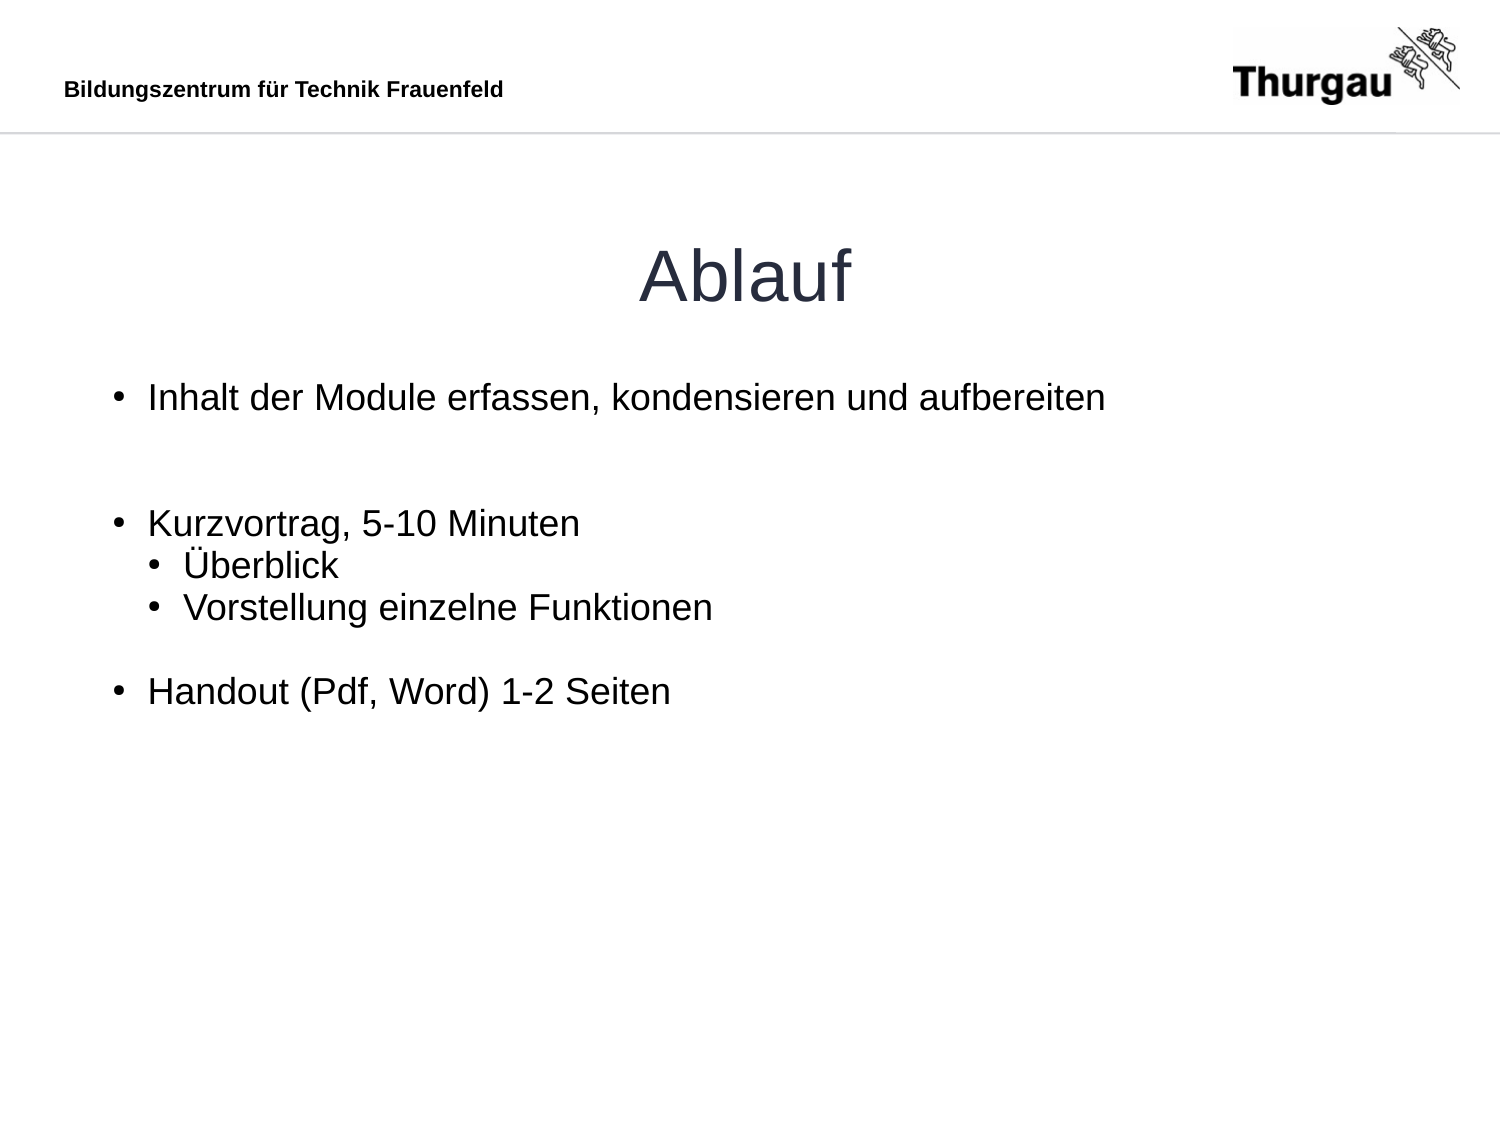

Bildungszentrum für Technik Frauenfeld
Ablauf
Inhalt der Module erfassen, kondensieren und aufbereiten
Kurzvortrag, 5-10 Minuten
Überblick
Vorstellung einzelne Funktionen
Handout (Pdf, Word) 1-2 Seiten